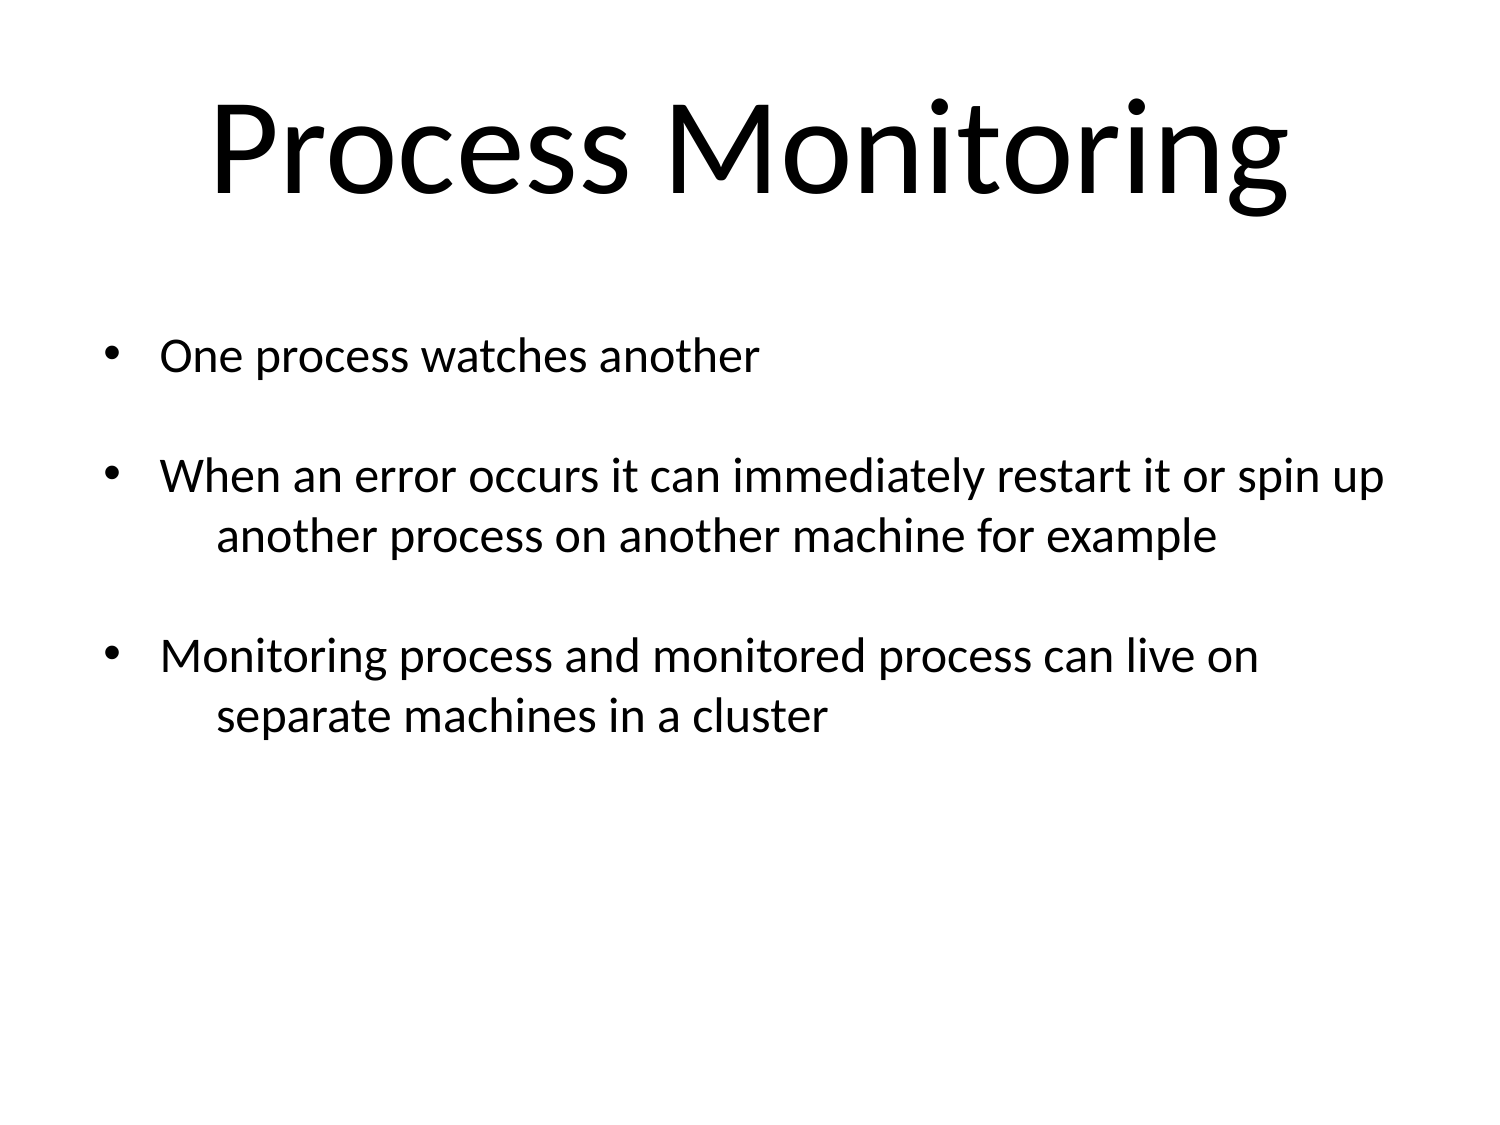

# Process Monitoring
One process watches another
When an error occurs it can immediately restart it or spin up another process on another machine for example
Monitoring process and monitored process can live on separate machines in a cluster